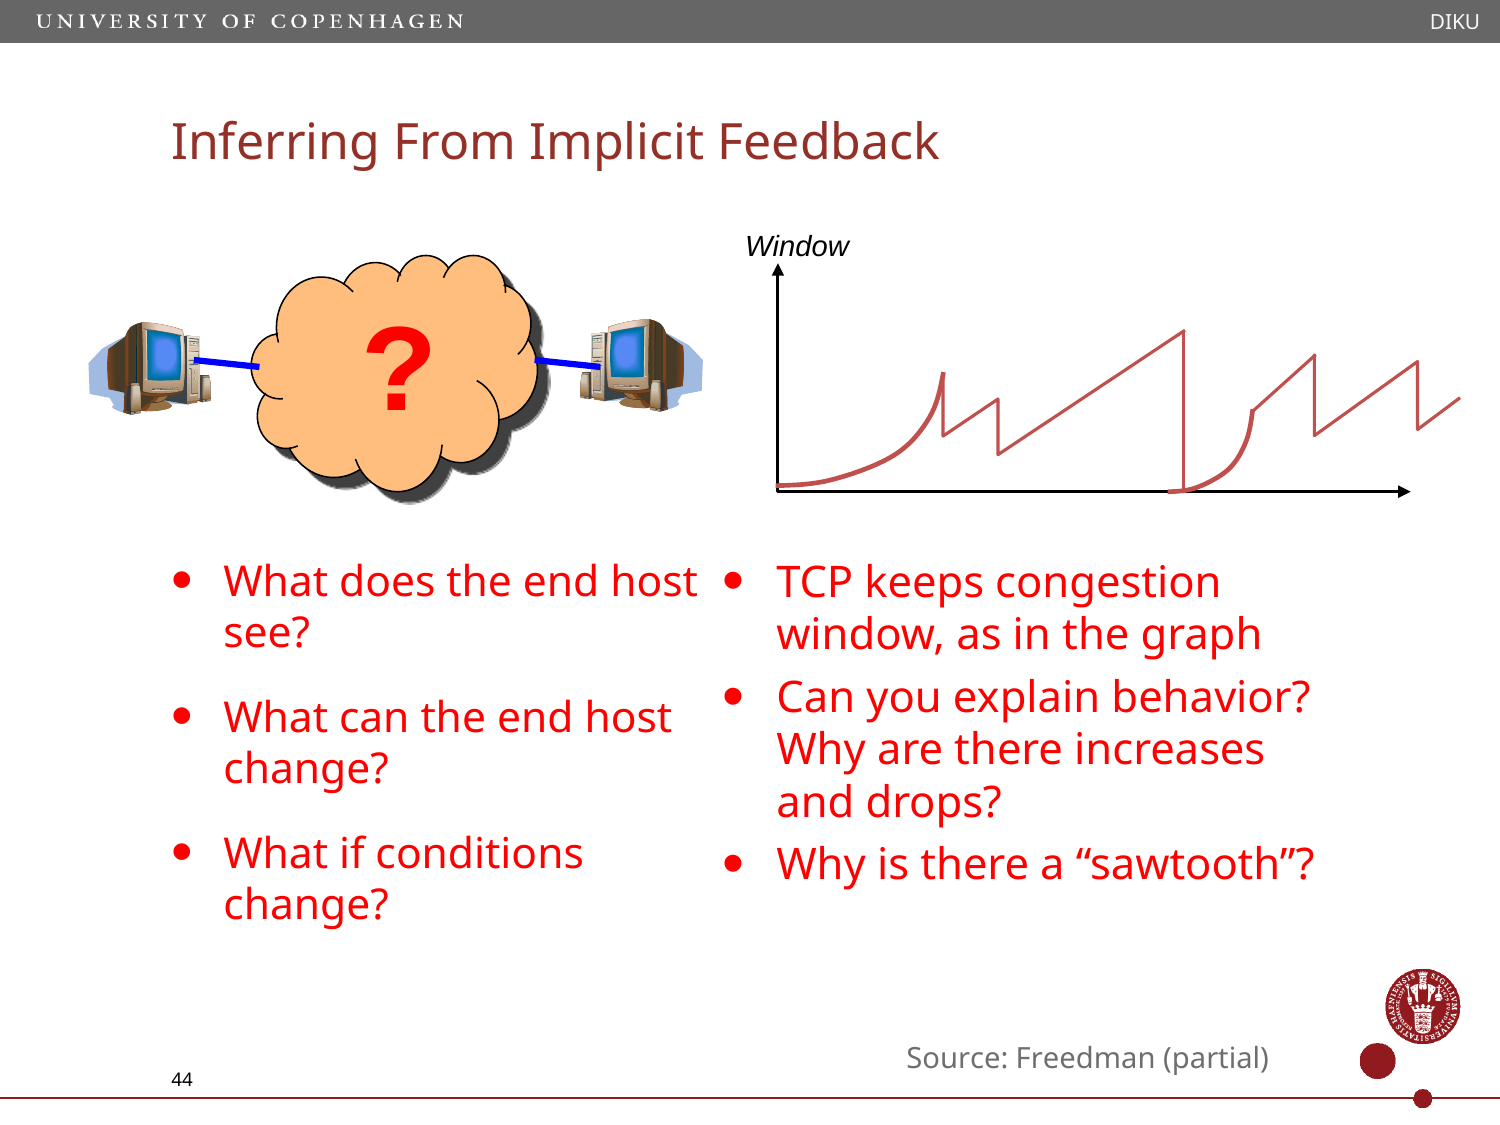

DIKU
# Inferring From Implicit Feedback
Window
?
What does the end host see?
What can the end host change?
What if conditions change?
TCP keeps congestion window, as in the graph
Can you explain behavior? Why are there increases and drops?
Why is there a “sawtooth”?
Source: Freedman (partial)